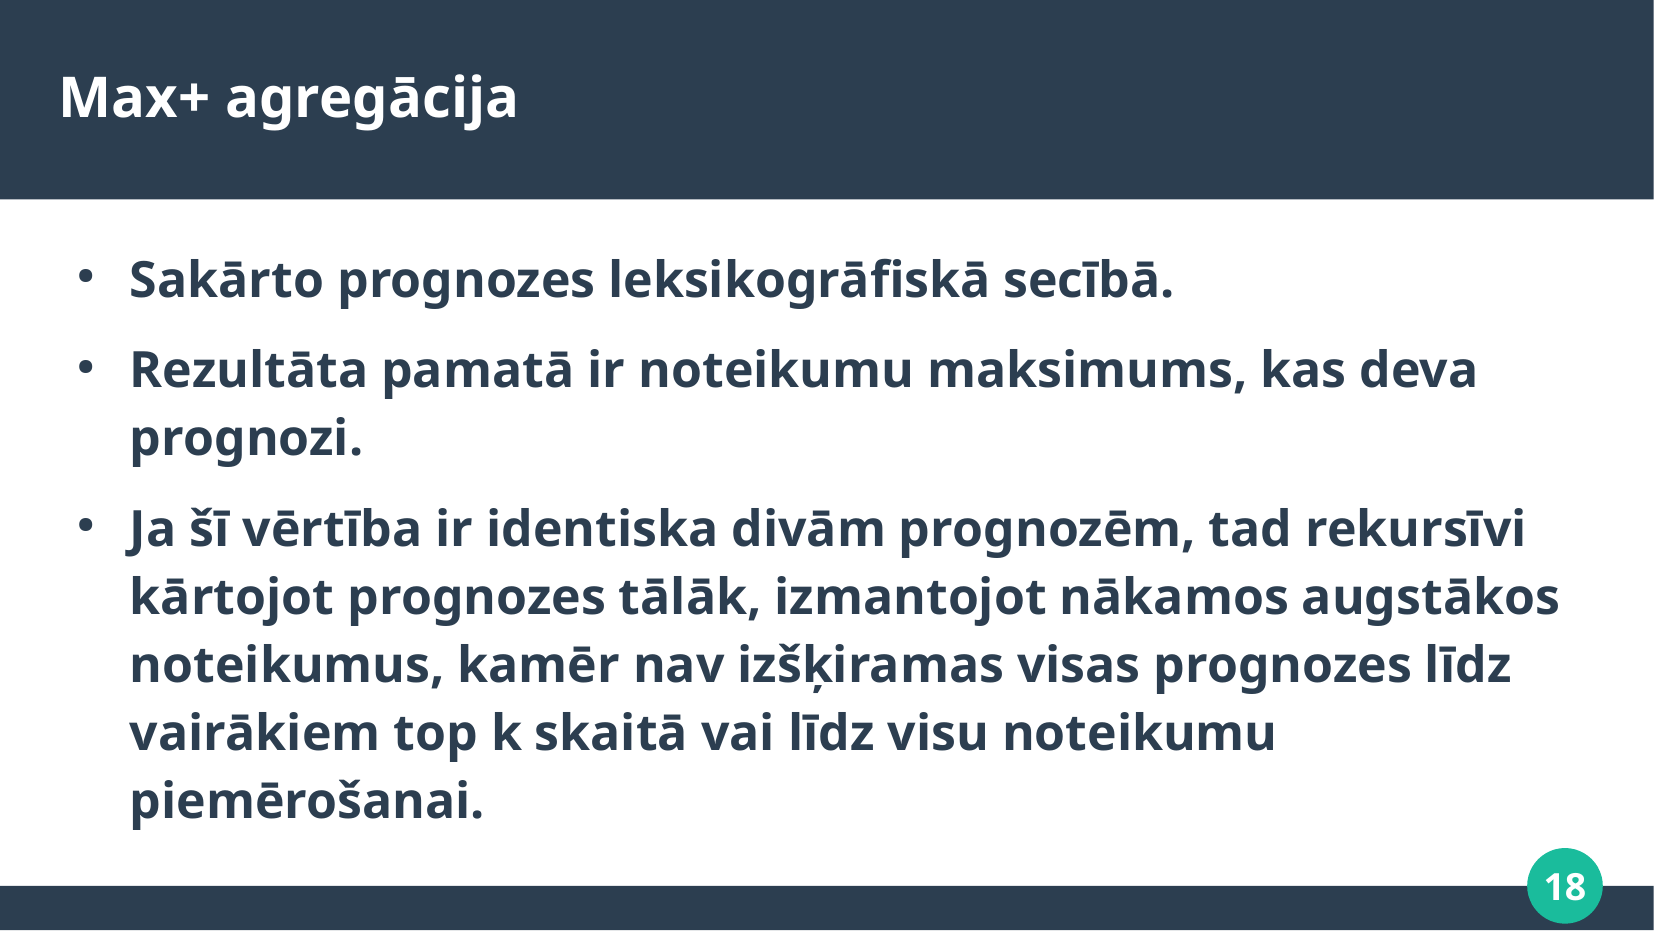

# Max+ agregācija
Sakārto prognozes leksikogrāfiskā secībā.
Rezultāta pamatā ir noteikumu maksimums, kas deva prognozi.
Ja šī vērtība ir identiska divām prognozēm, tad rekursīvi kārtojot prognozes tālāk, izmantojot nākamos augstākos noteikumus, kamēr nav izšķiramas visas prognozes līdz vairākiem top k skaitā vai līdz visu noteikumu piemērošanai.